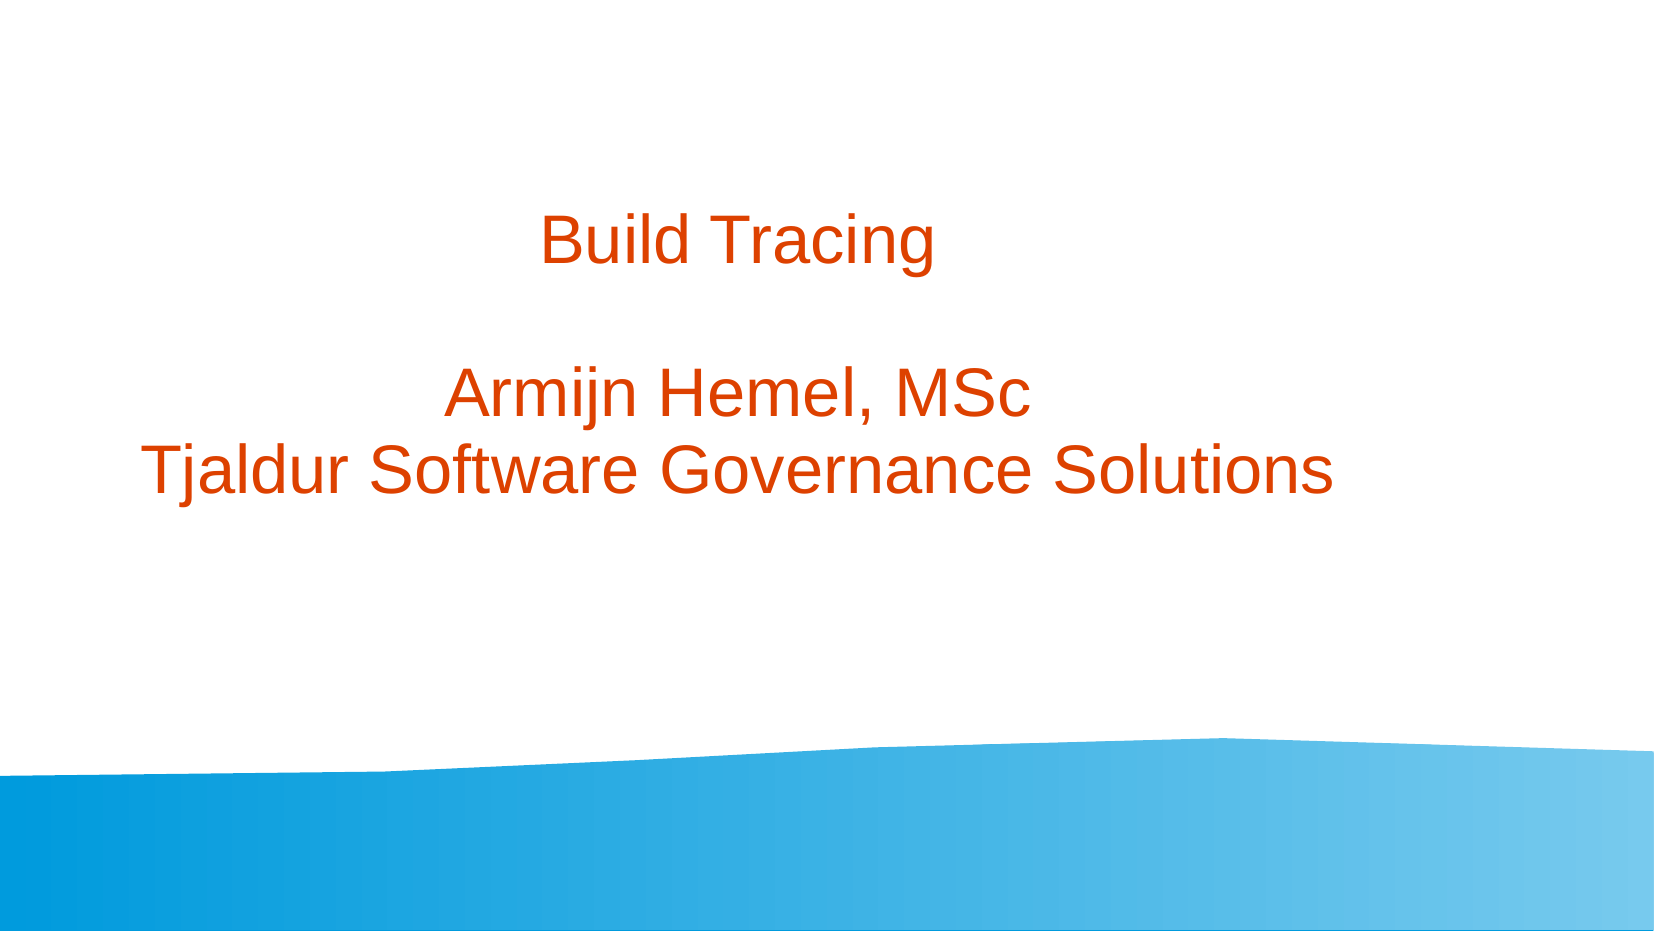

# Build Tracing Armijn Hemel, MSc Tjaldur Software Governance Solutions